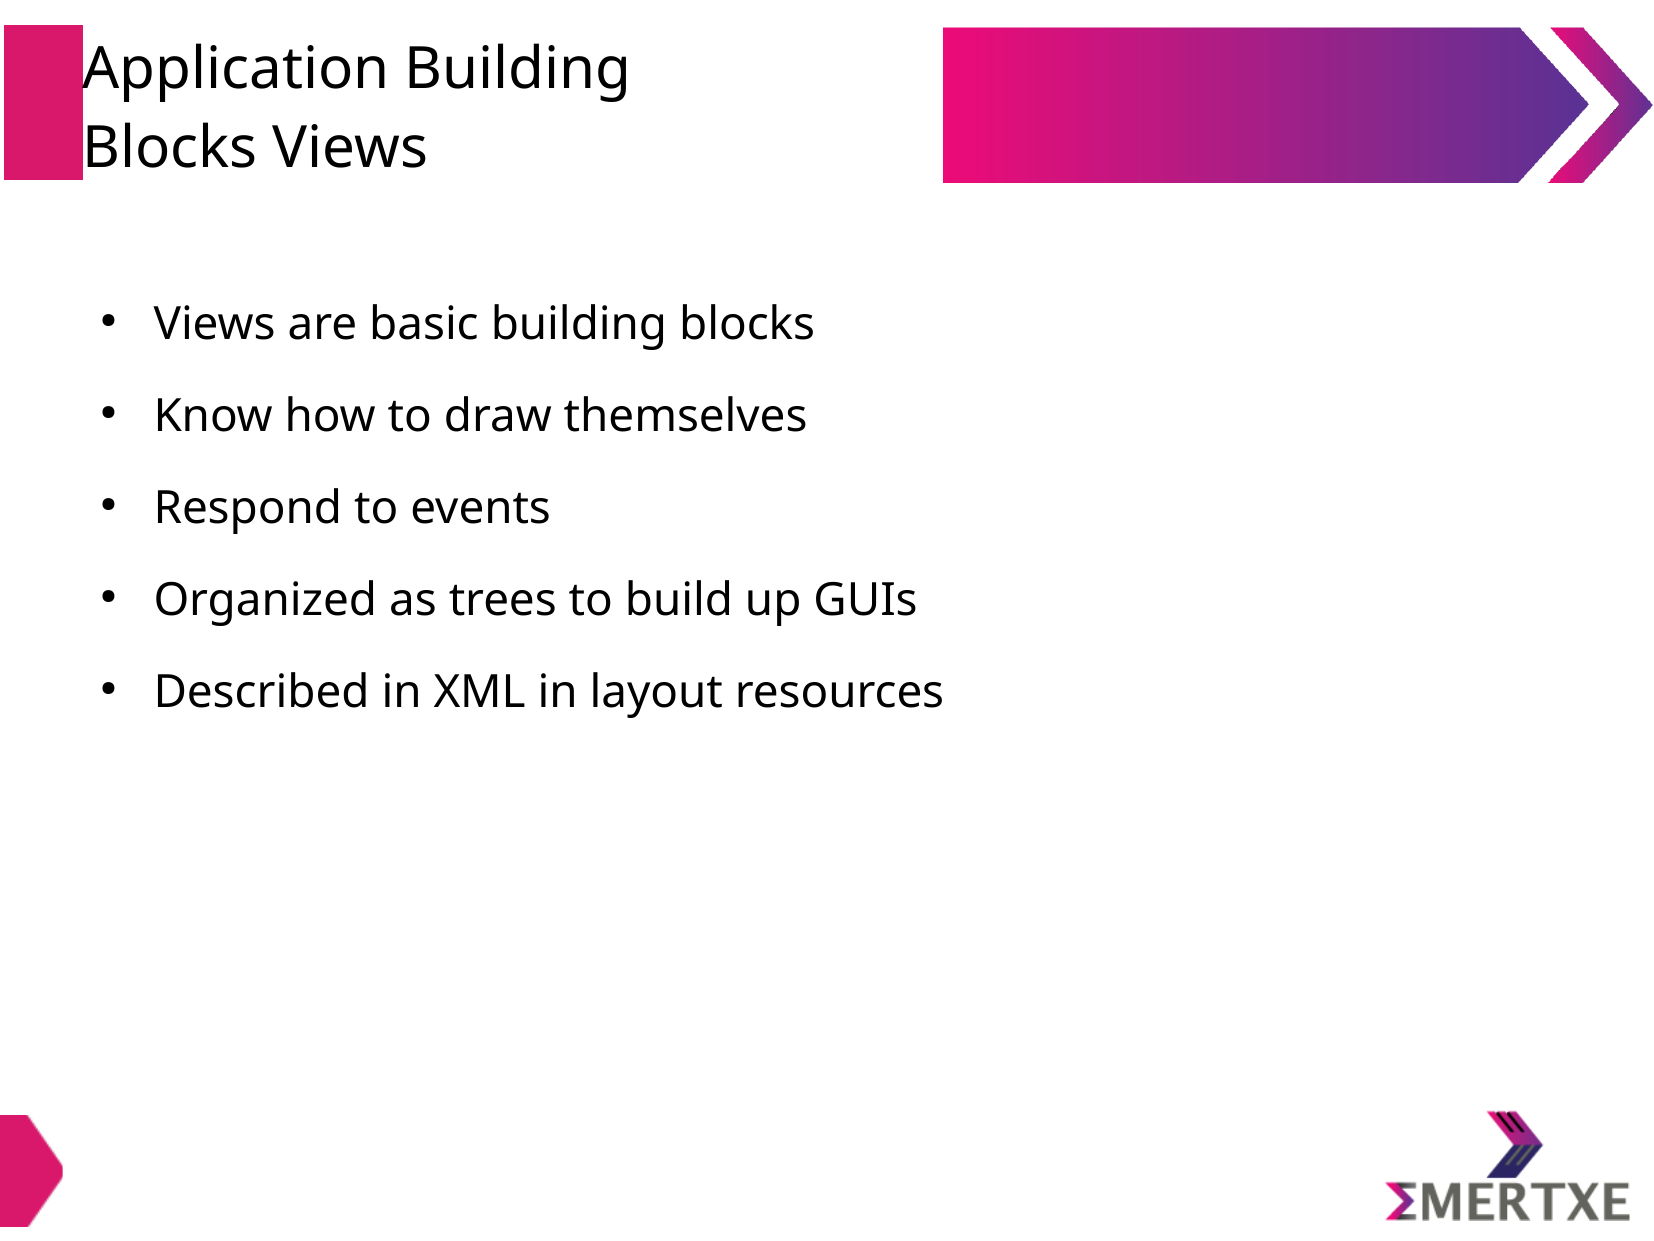

# Application Building Blocks Views
Views are basic building blocks
Know how to draw themselves
Respond to events
Organized as trees to build up GUIs
Described in XML in layout resources